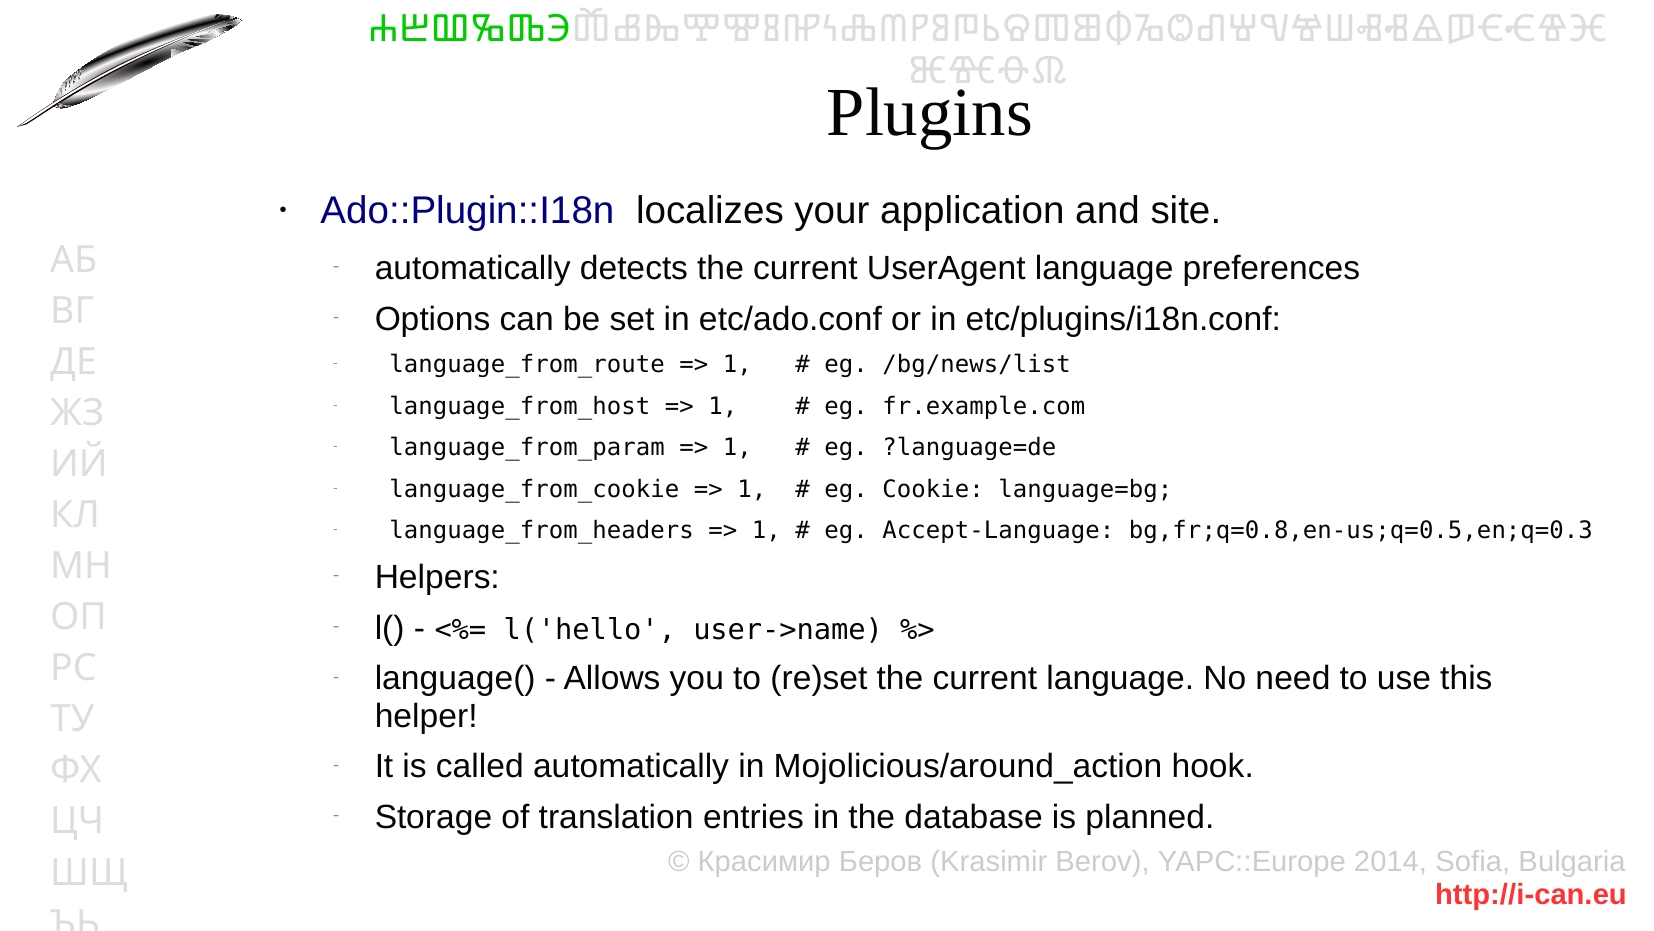

# Plugins
Ado::Plugin::I18n localizes your application and site.
automatically detects the current UserAgent language preferences
Options can be set in etc/ado.conf or in etc/plugins/i18n.conf:
 language_from_route => 1, # eg. /bg/news/list
 language_from_host => 1, # eg. fr.example.com
 language_from_param => 1, # eg. ?language=de
 language_from_cookie => 1, # eg. Cookie: language=bg;
 language_from_headers => 1, # eg. Accept-Language: bg,fr;q=0.8,en-us;q=0.5,en;q=0.3
Helpers:
l() - <%= l('hello', user->name) %>
language() - Allows you to (re)set the current language. No need to use this helper!
It is called automatically in Mojolicious/around_action hook.
Storage of translation entries in the database is planned.